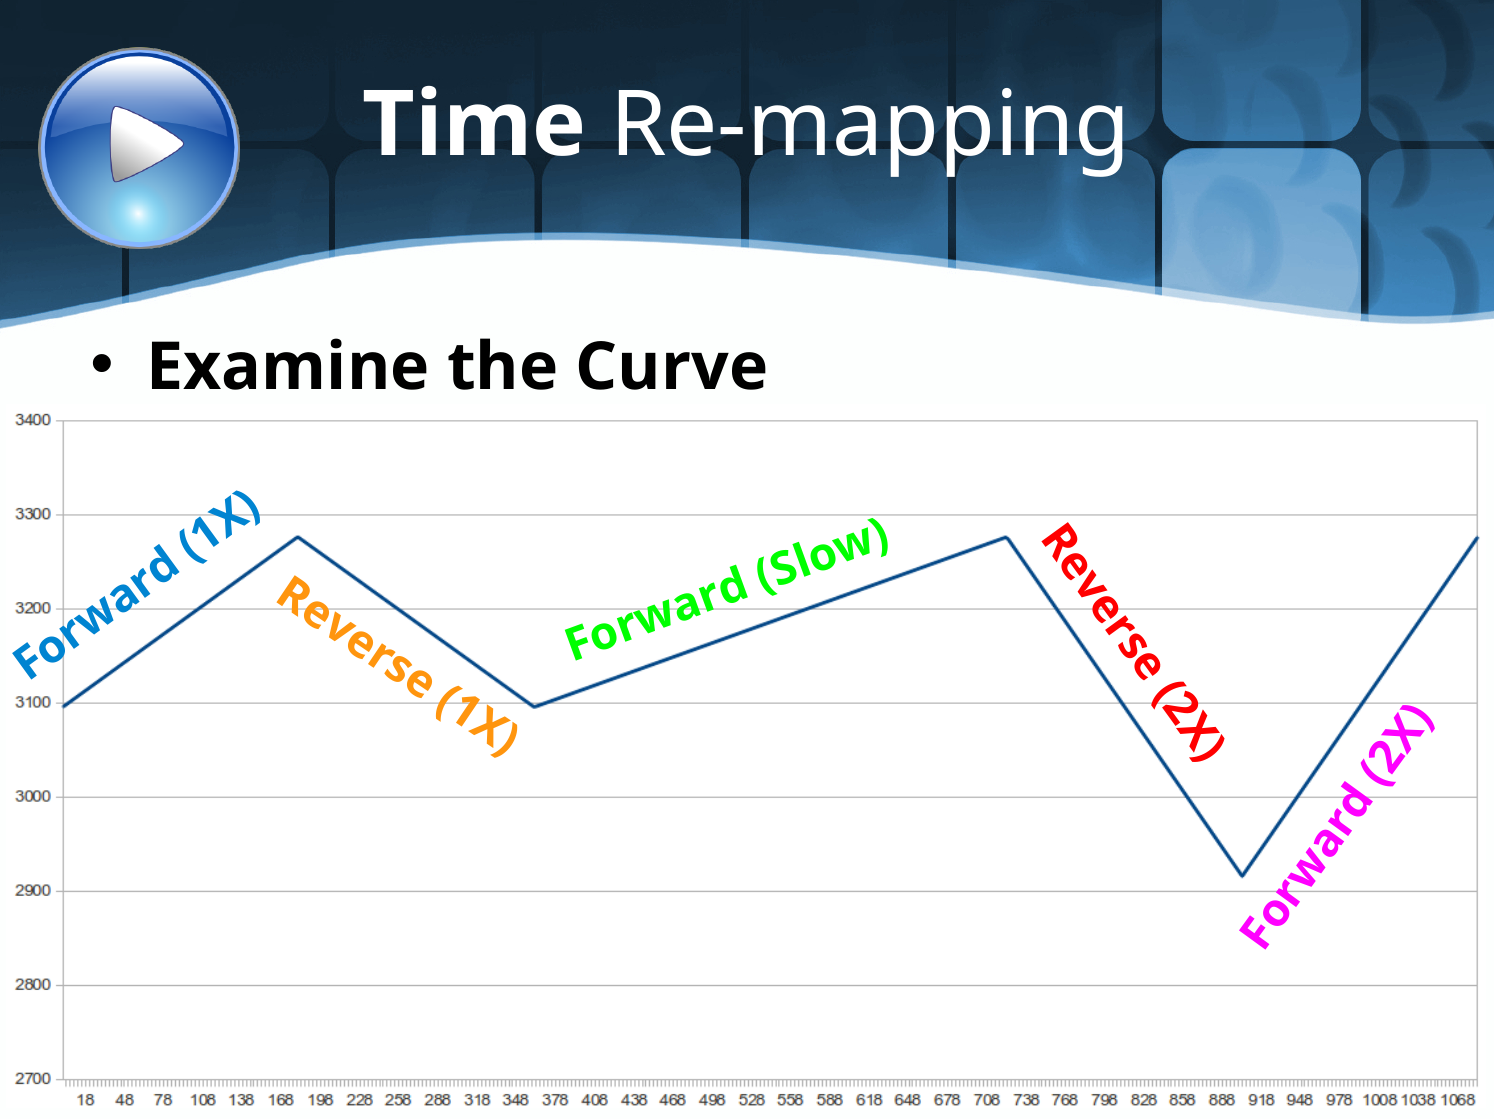

# Time Re-mapping
Examine the Curve
Forward (1X)
Forward (Slow)
Reverse (2X)
Reverse (1X)
Forward (2X)